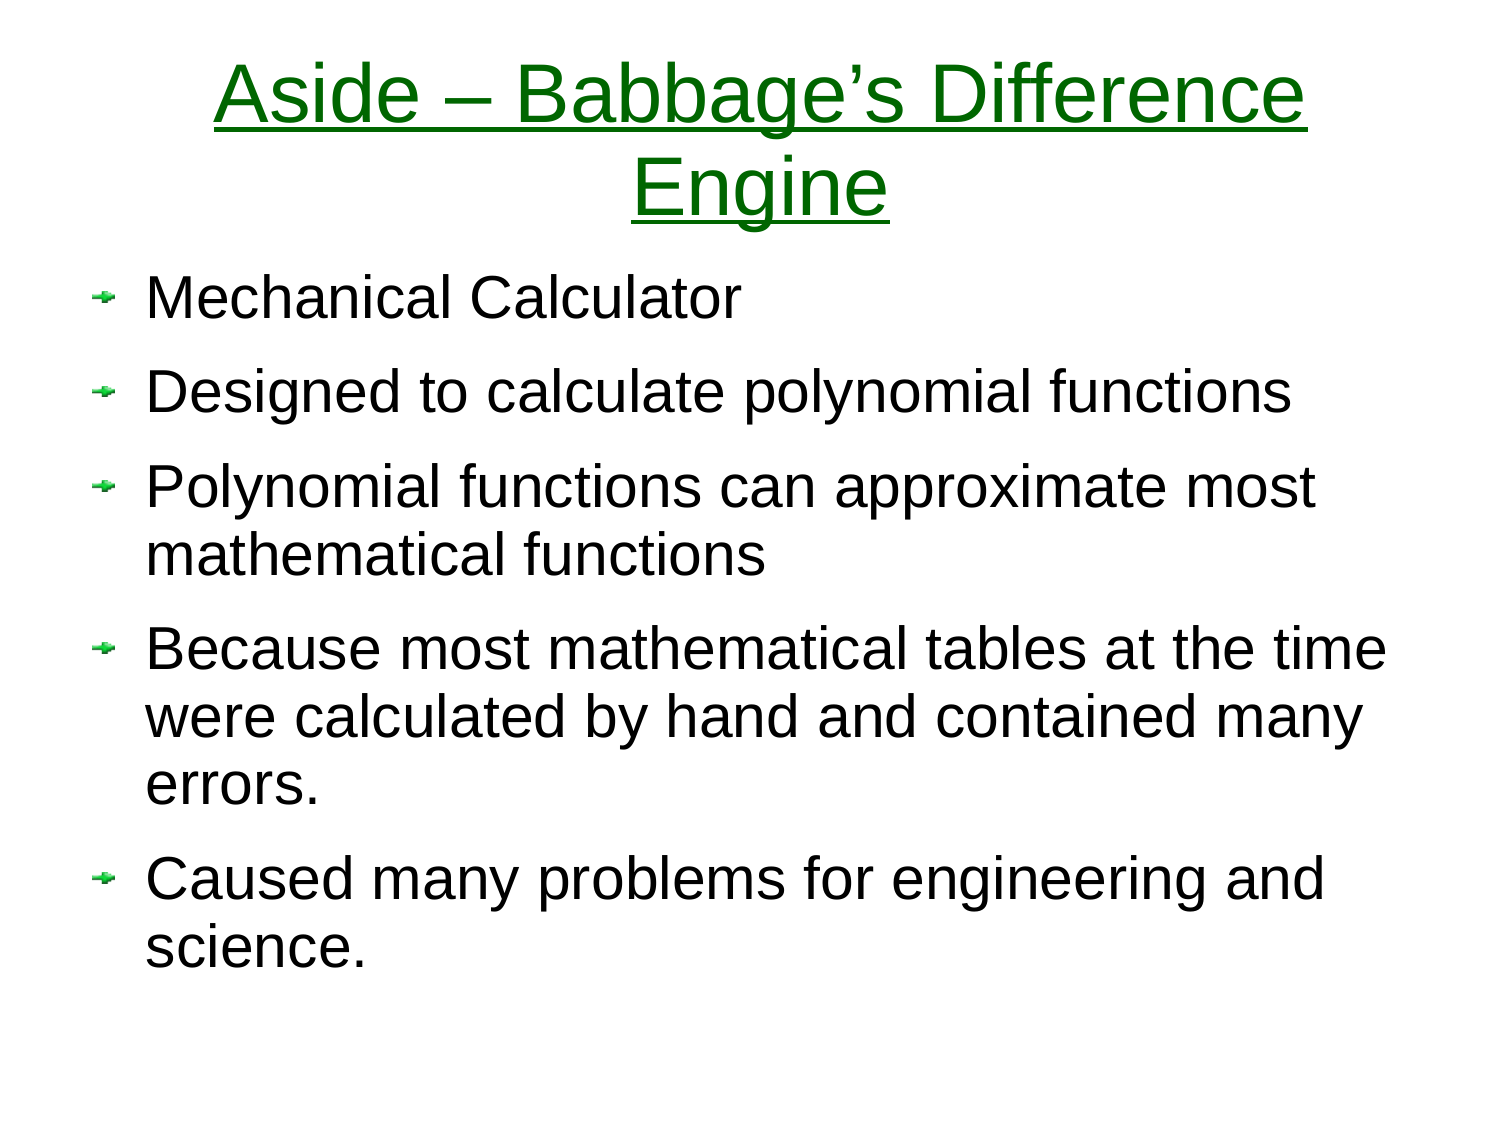

# Aside – Babbage’s Difference Engine
Mechanical Calculator
Designed to calculate polynomial functions
Polynomial functions can approximate most mathematical functions
Because most mathematical tables at the time were calculated by hand and contained many errors.
Caused many problems for engineering and science.